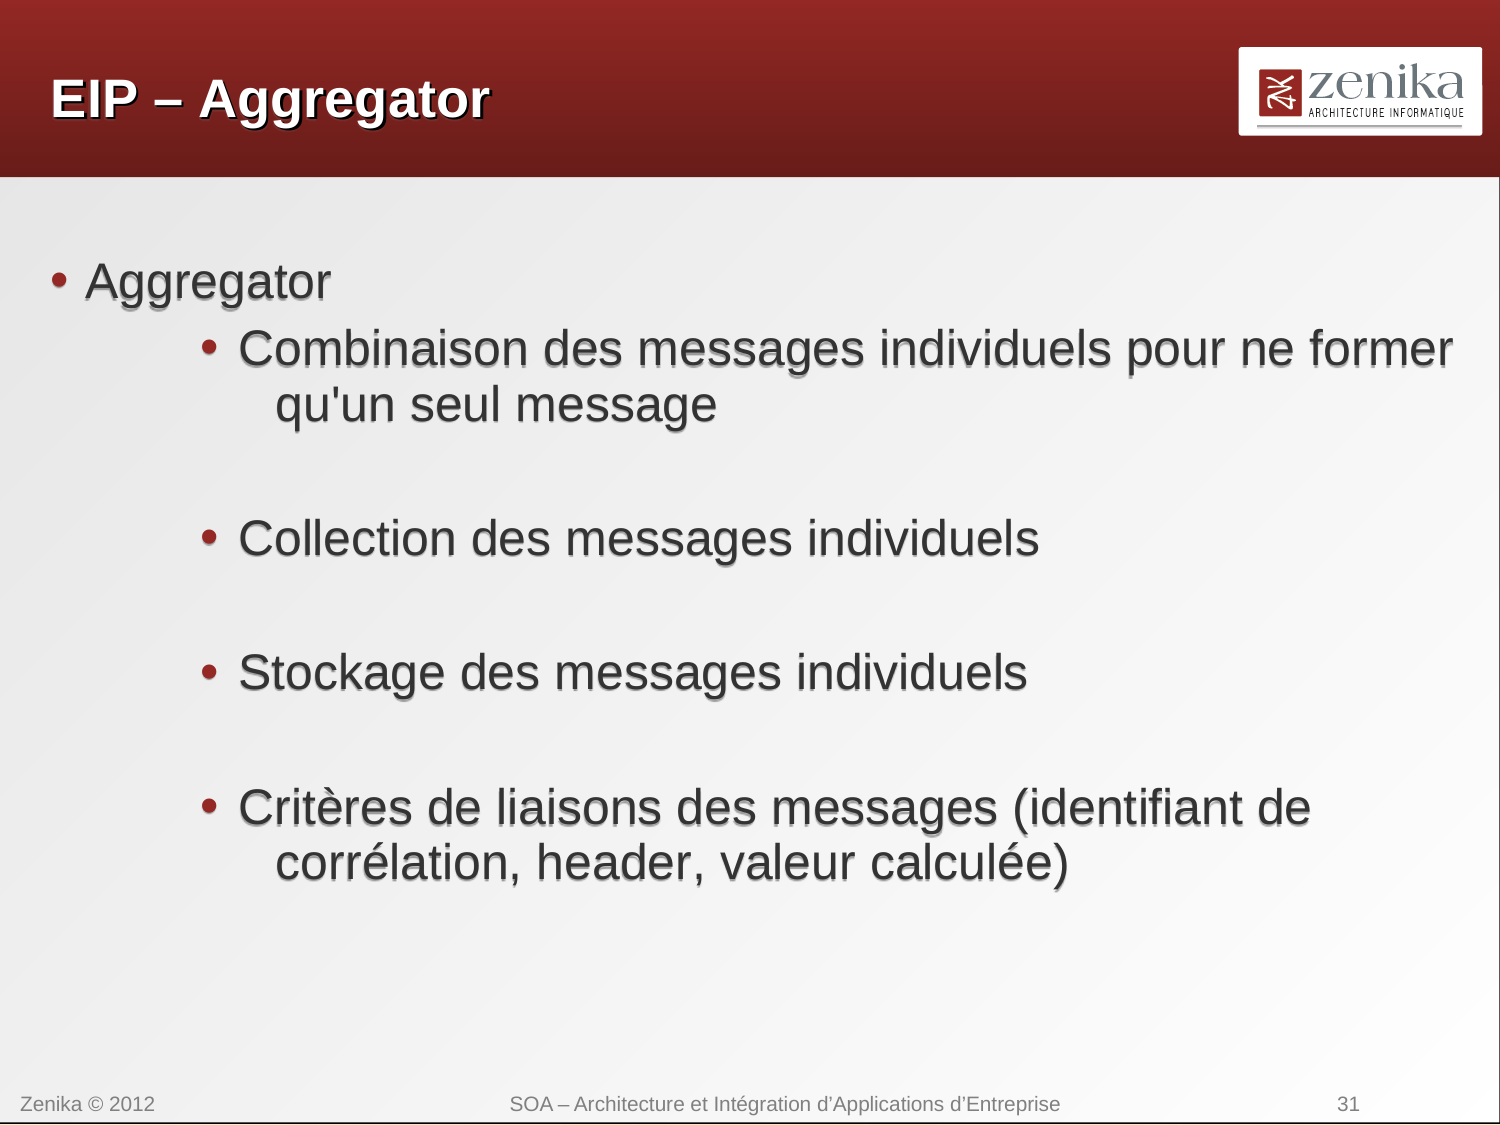

# EIP – Aggregator
Aggregator
Combinaison des messages individuels pour ne former qu'un seul message
Collection des messages individuels
Stockage des messages individuels
Critères de liaisons des messages (identifiant de corrélation, header, valeur calculée)